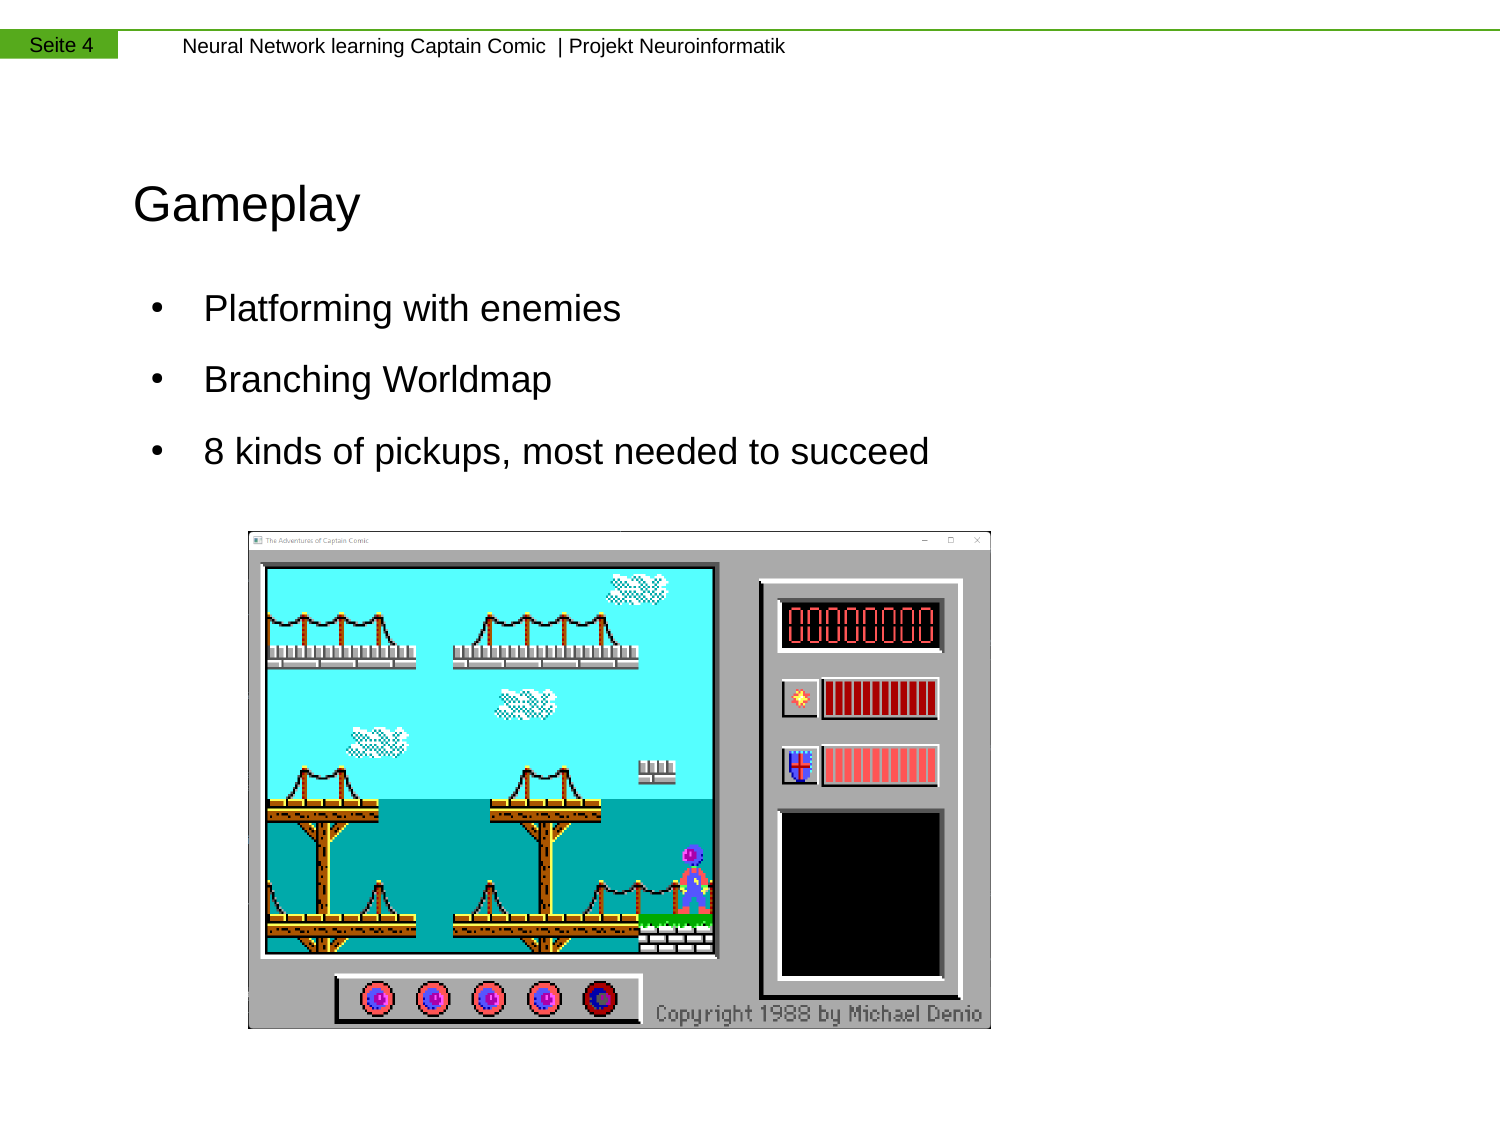

# Gameplay
Platforming with enemies
Branching Worldmap
8 kinds of pickups, most needed to succeed